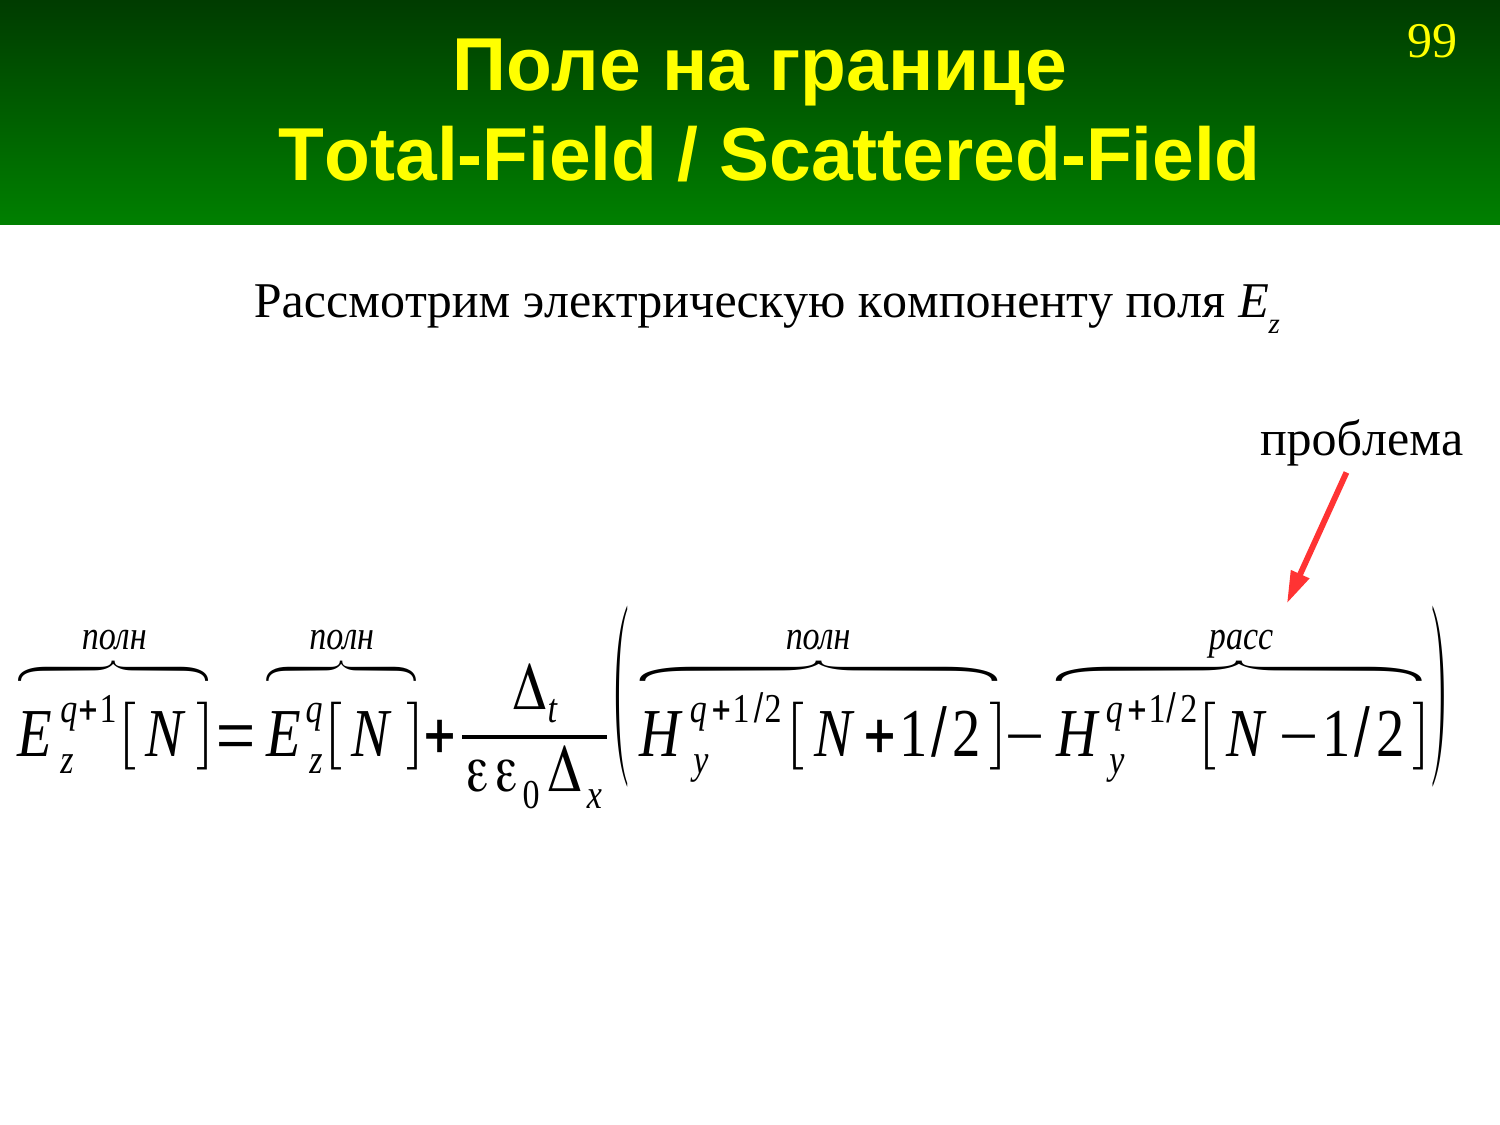

# Поле на границе Total-Field / Scattered-Field
Рассмотрим электрическую компоненту поля Ez
проблема